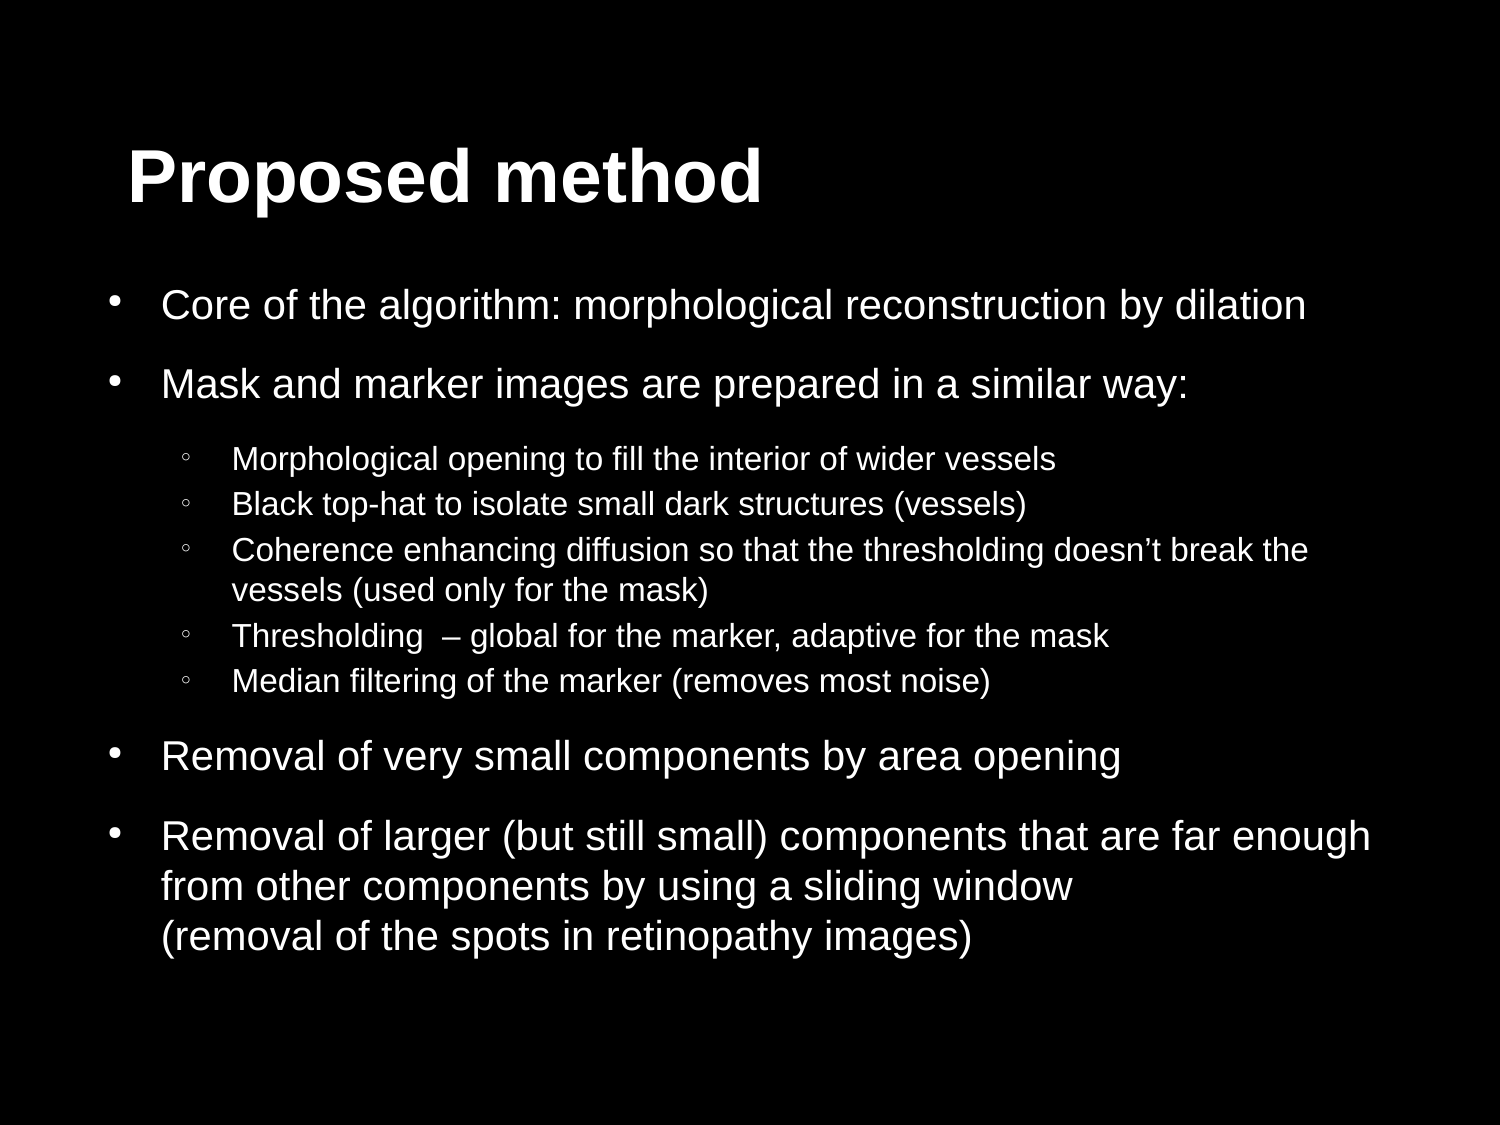

# Proposed method
Core of the algorithm: morphological reconstruction by dilation
Mask and marker images are prepared in a similar way:
Morphological opening to fill the interior of wider vessels
Black top-hat to isolate small dark structures (vessels)
Coherence enhancing diffusion so that the thresholding doesn’t break the vessels (used only for the mask)
Thresholding – global for the marker, adaptive for the mask
Median filtering of the marker (removes most noise)
Removal of very small components by area opening
Removal of larger (but still small) components that are far enough from other components by using a sliding window
(removal of the spots in retinopathy images)